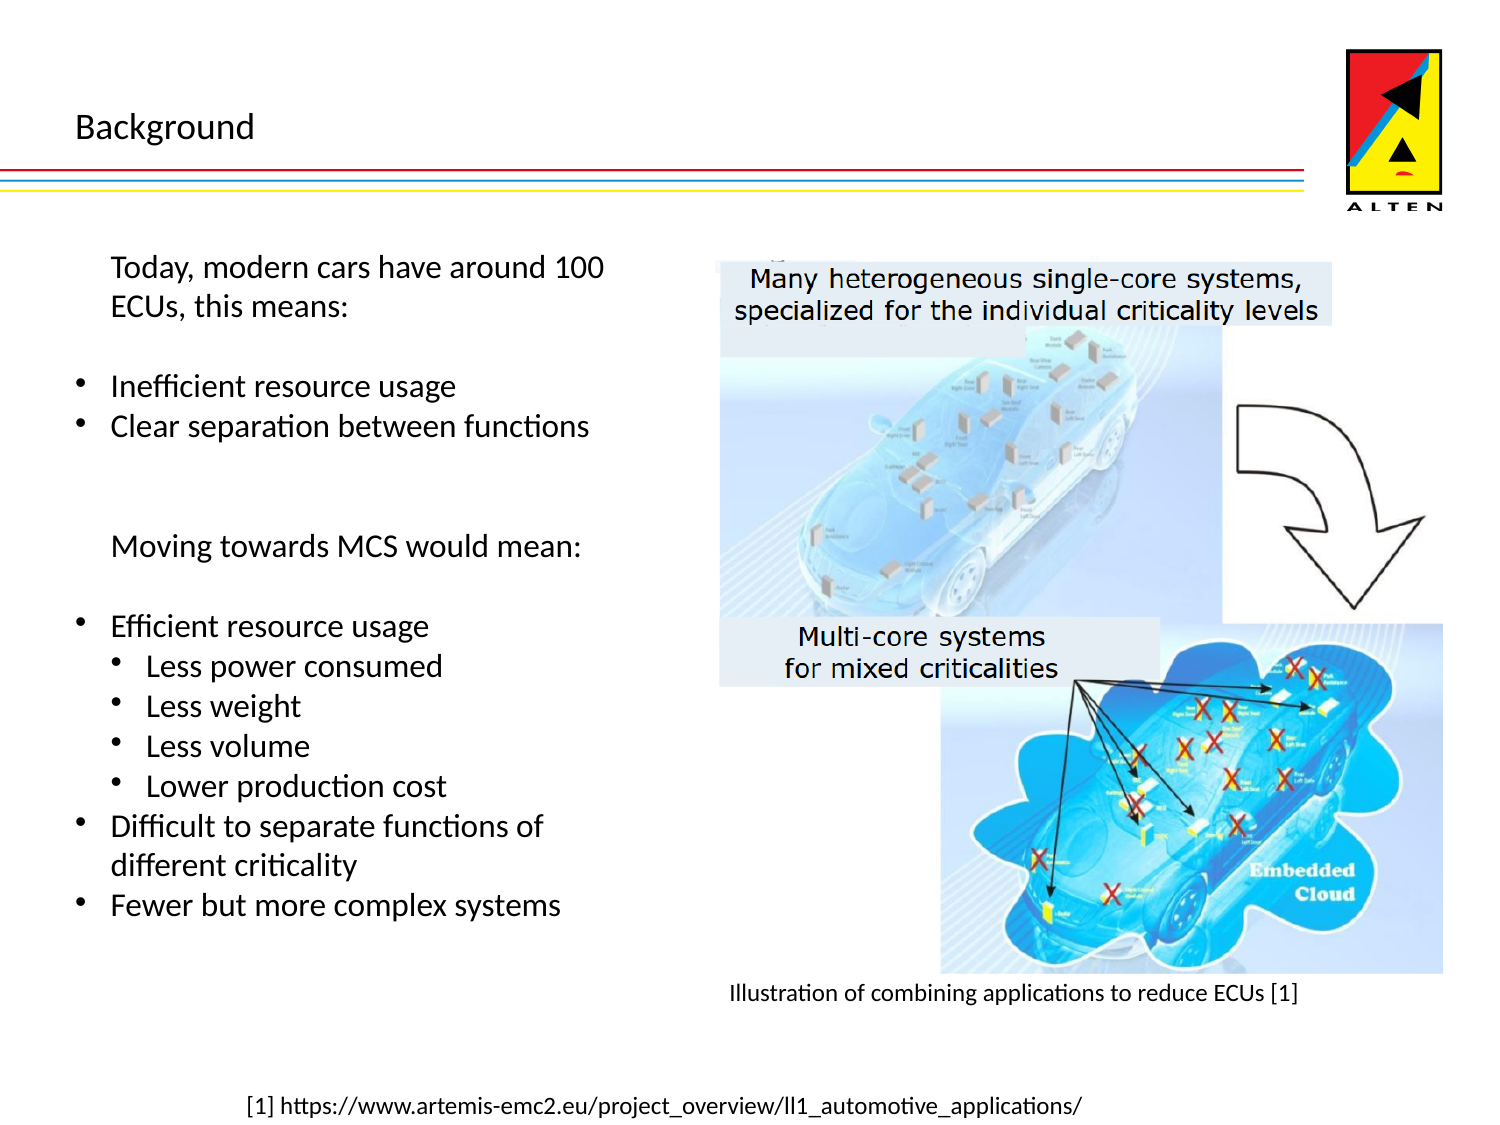

Background
Today, modern cars have around 100 ECUs, this means:
Inefficient resource usage
Clear separation between functions
Moving towards MCS would mean:
Efficient resource usage
Less power consumed
Less weight
Less volume
Lower production cost
Difficult to separate functions of different criticality
Fewer but more complex systems
Illustration of combining applications to reduce ECUs [1]
[1] https://www.artemis-emc2.eu/project_overview/ll1_automotive_applications/